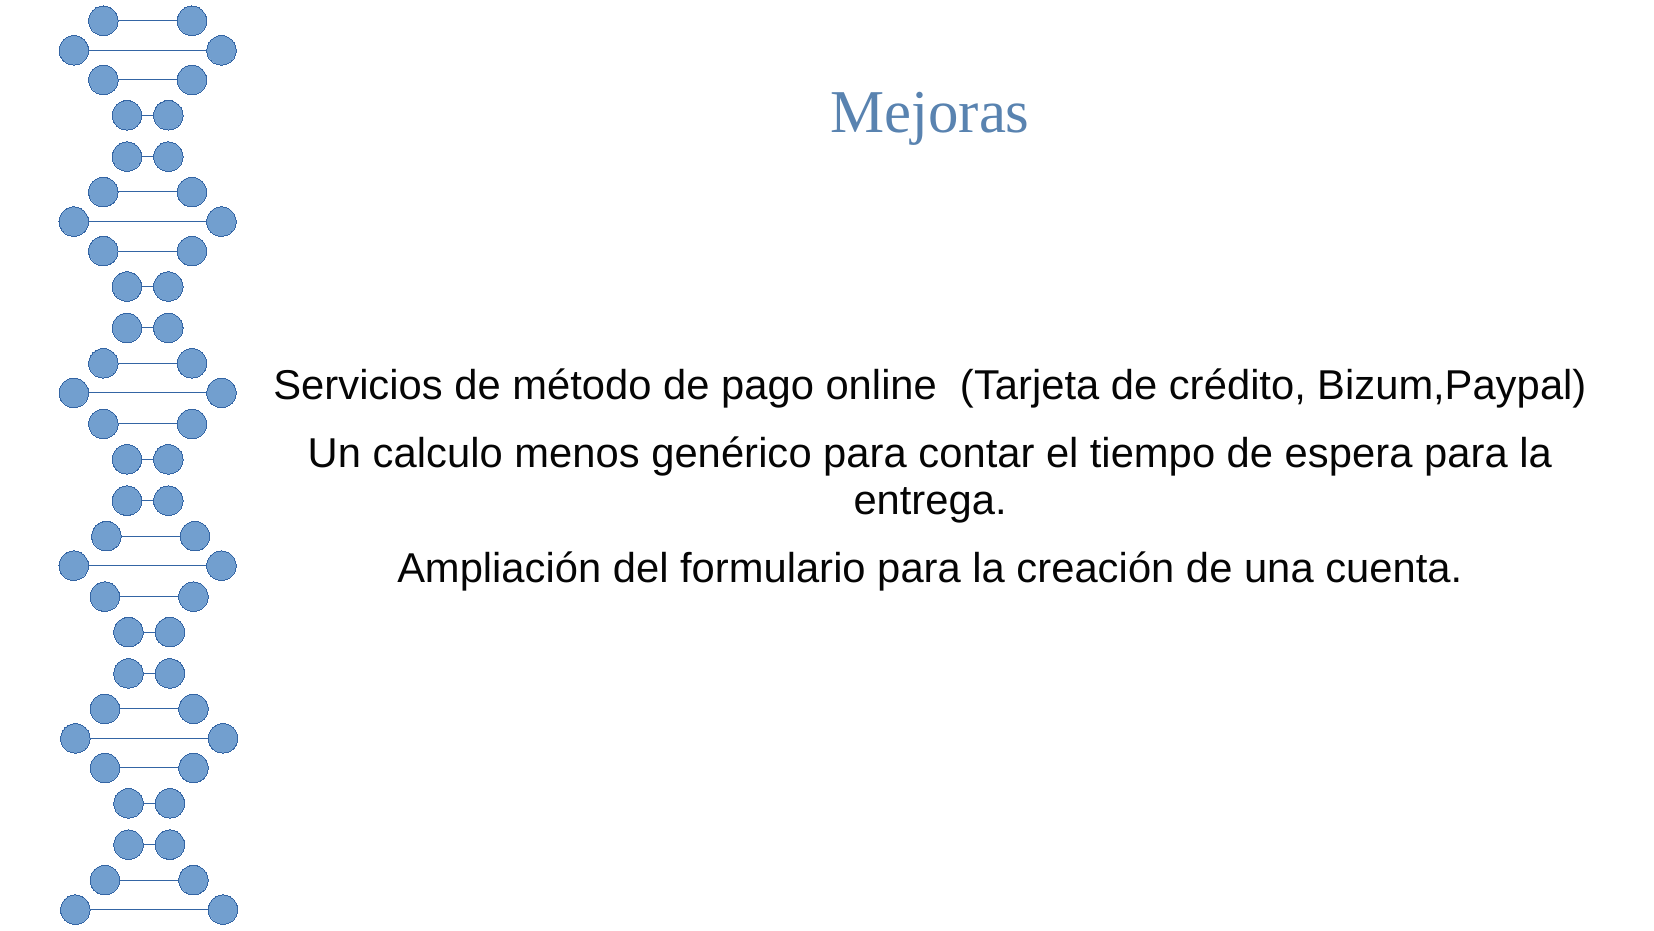

# Mejoras
Servicios de método de pago online (Tarjeta de crédito, Bizum,Paypal)
Un calculo menos genérico para contar el tiempo de espera para la entrega.
Ampliación del formulario para la creación de una cuenta.